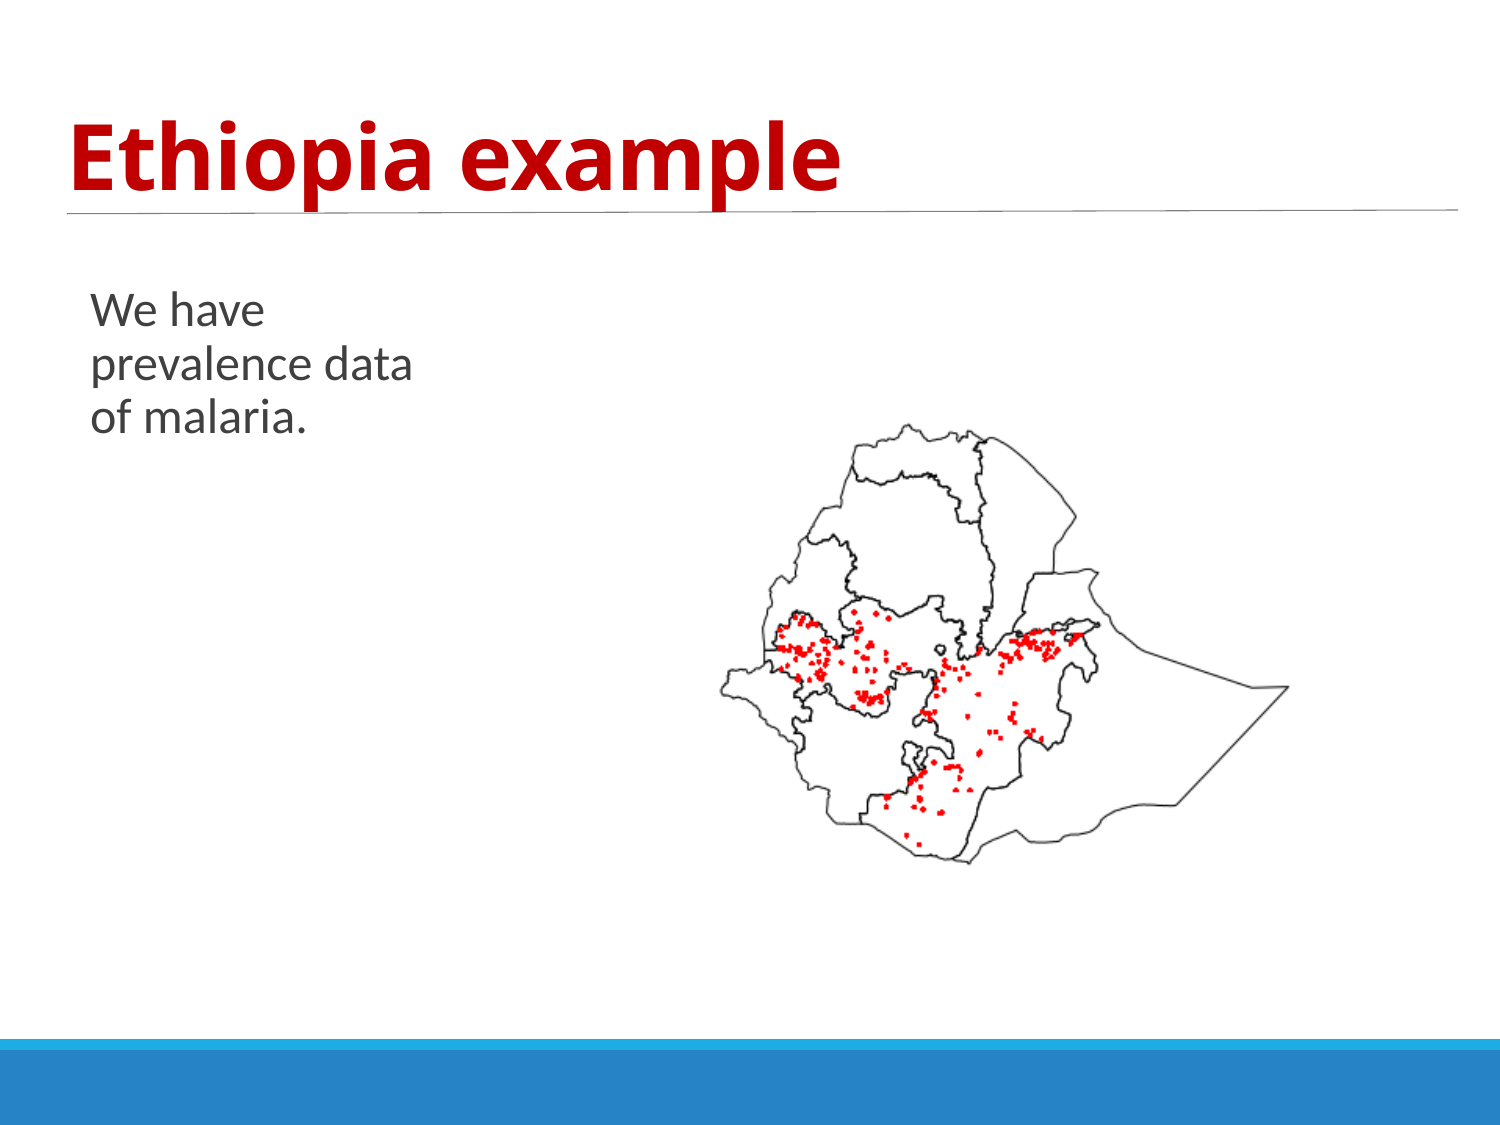

# Ethiopia example
We have prevalence data of malaria.